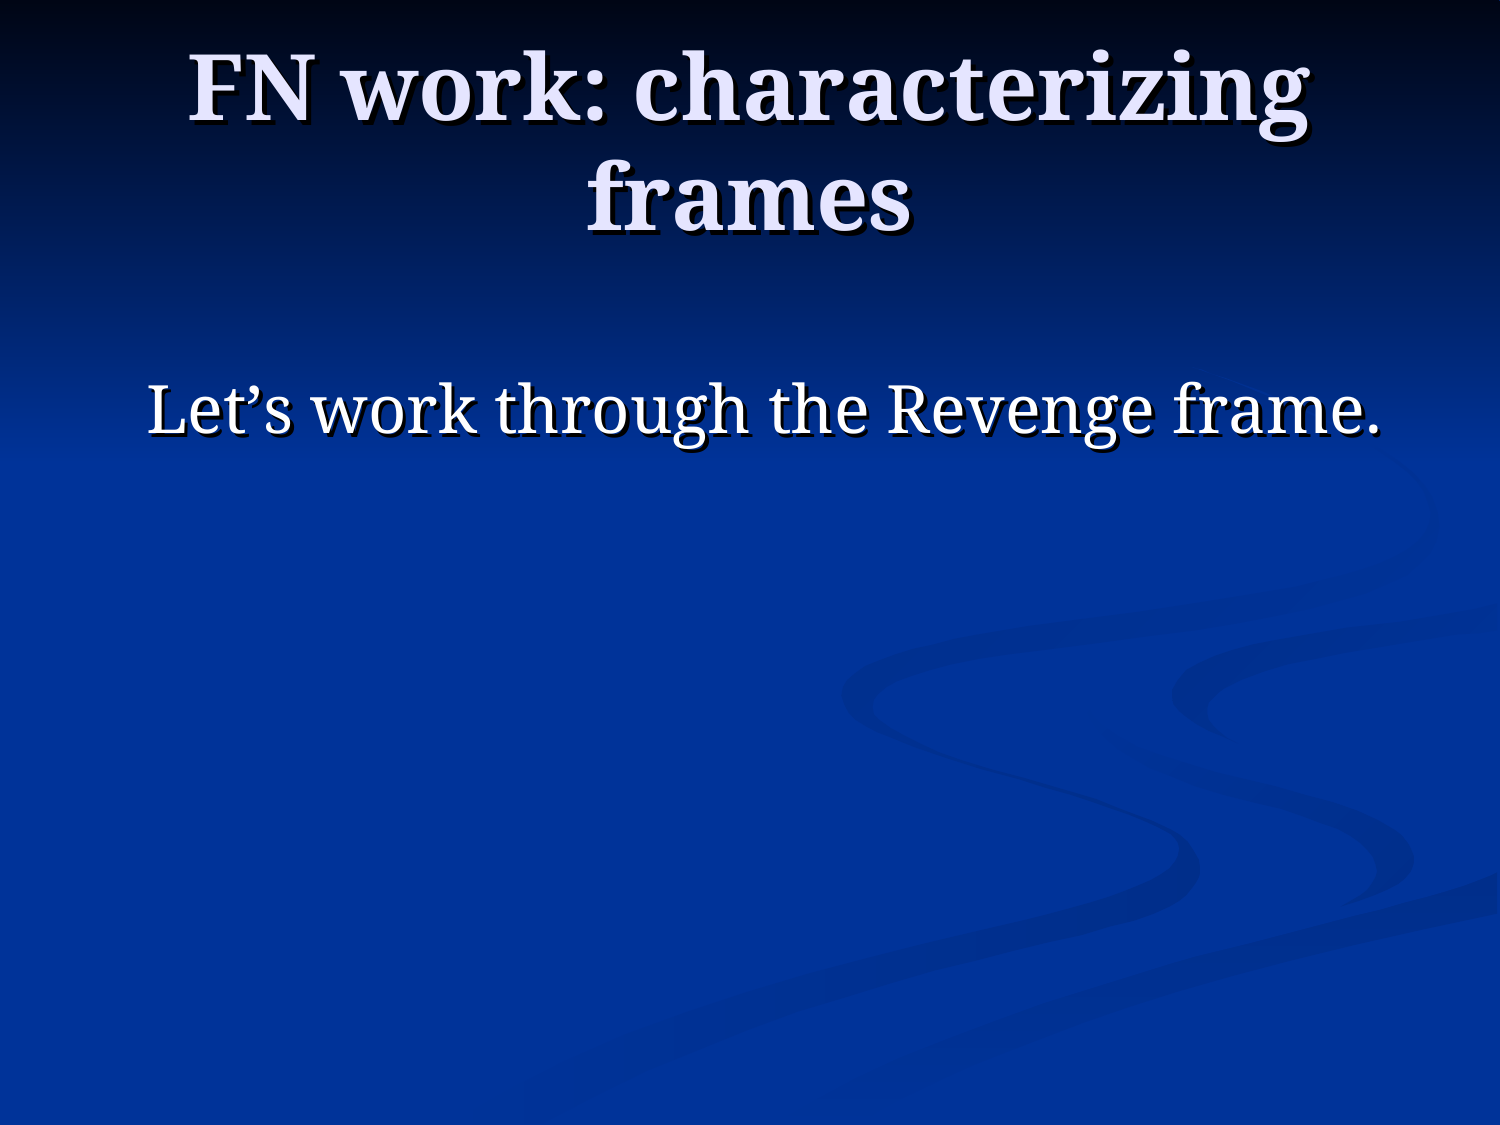

# FN work: characterizing frames
	Let’s work through the Revenge frame.